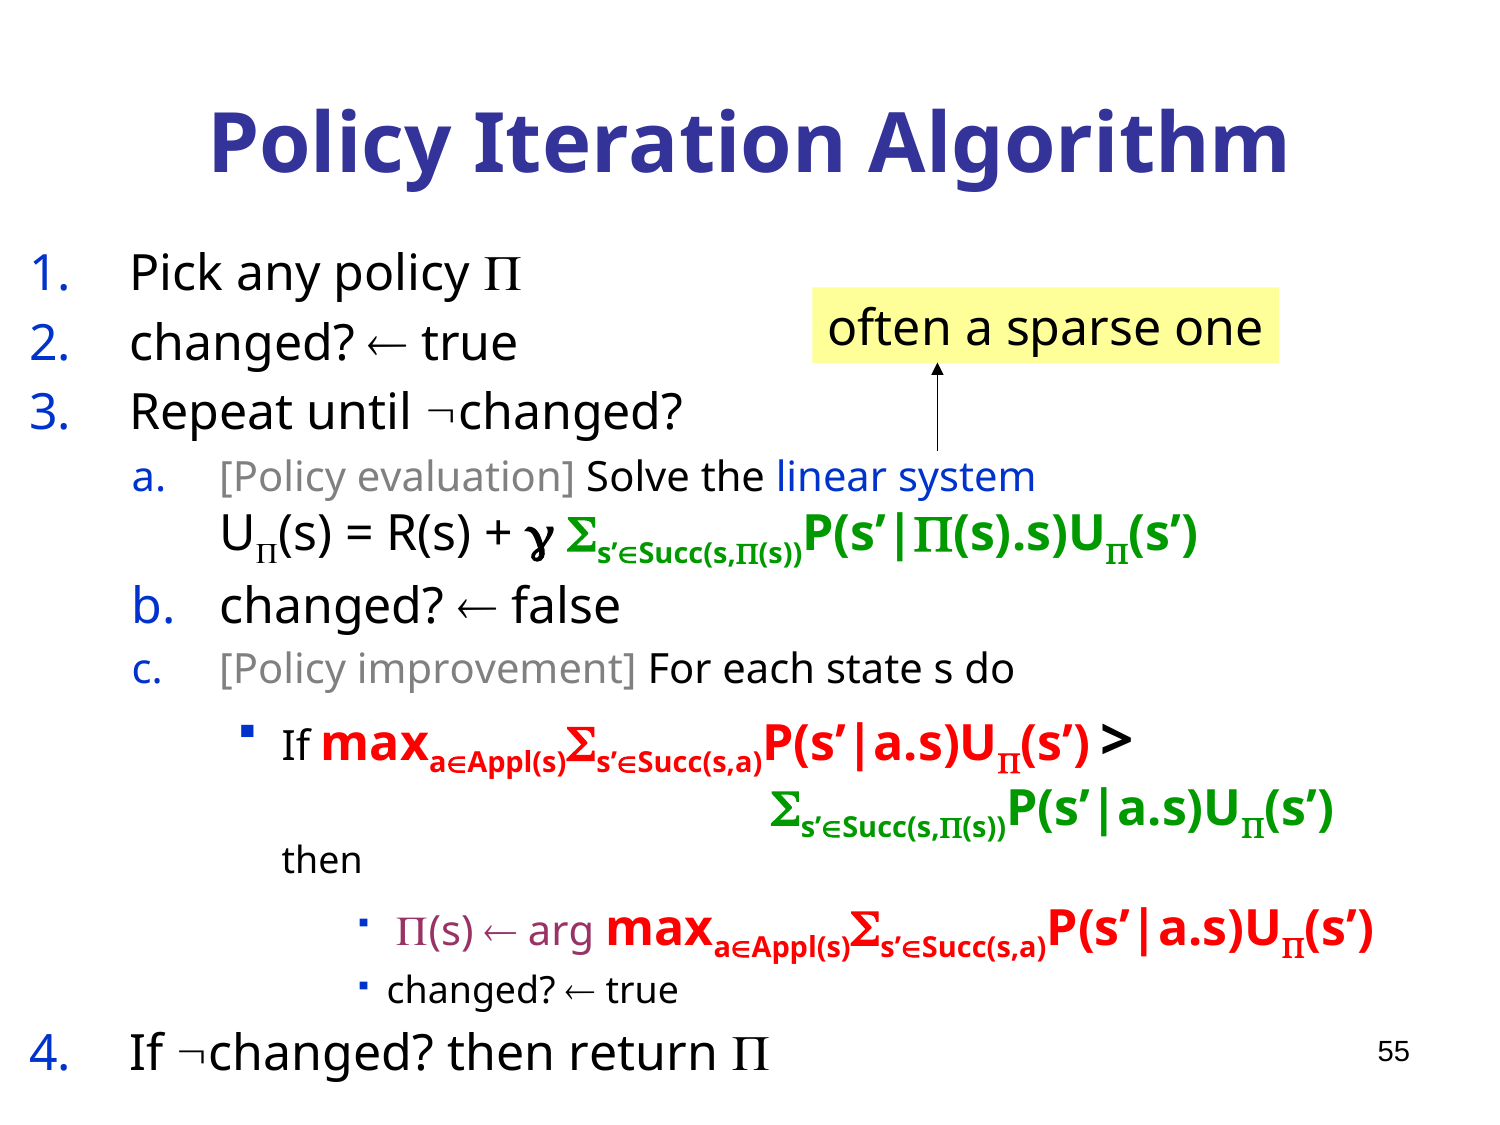

# Policy Iteration Algorithm
Pick any policy 
changed?  true
Repeat until changed?
[Policy evaluation] Solve the linear system
U(s) = R(s) +  s’Succ(s,(s))P(s’|(s).s)U(s’)
changed?  false
[Policy improvement] For each state s do
If maxaAppl(s)s’Succ(s,a)P(s’|a.s)U(s’) >
	 				 s’Succ(s,(s))P(s’|a.s)U(s’)
then
(s)  arg maxaAppl(s)s’Succ(s,a)P(s’|a.s)U(s’)
 changed?  true
If changed? then return 
often a sparse one